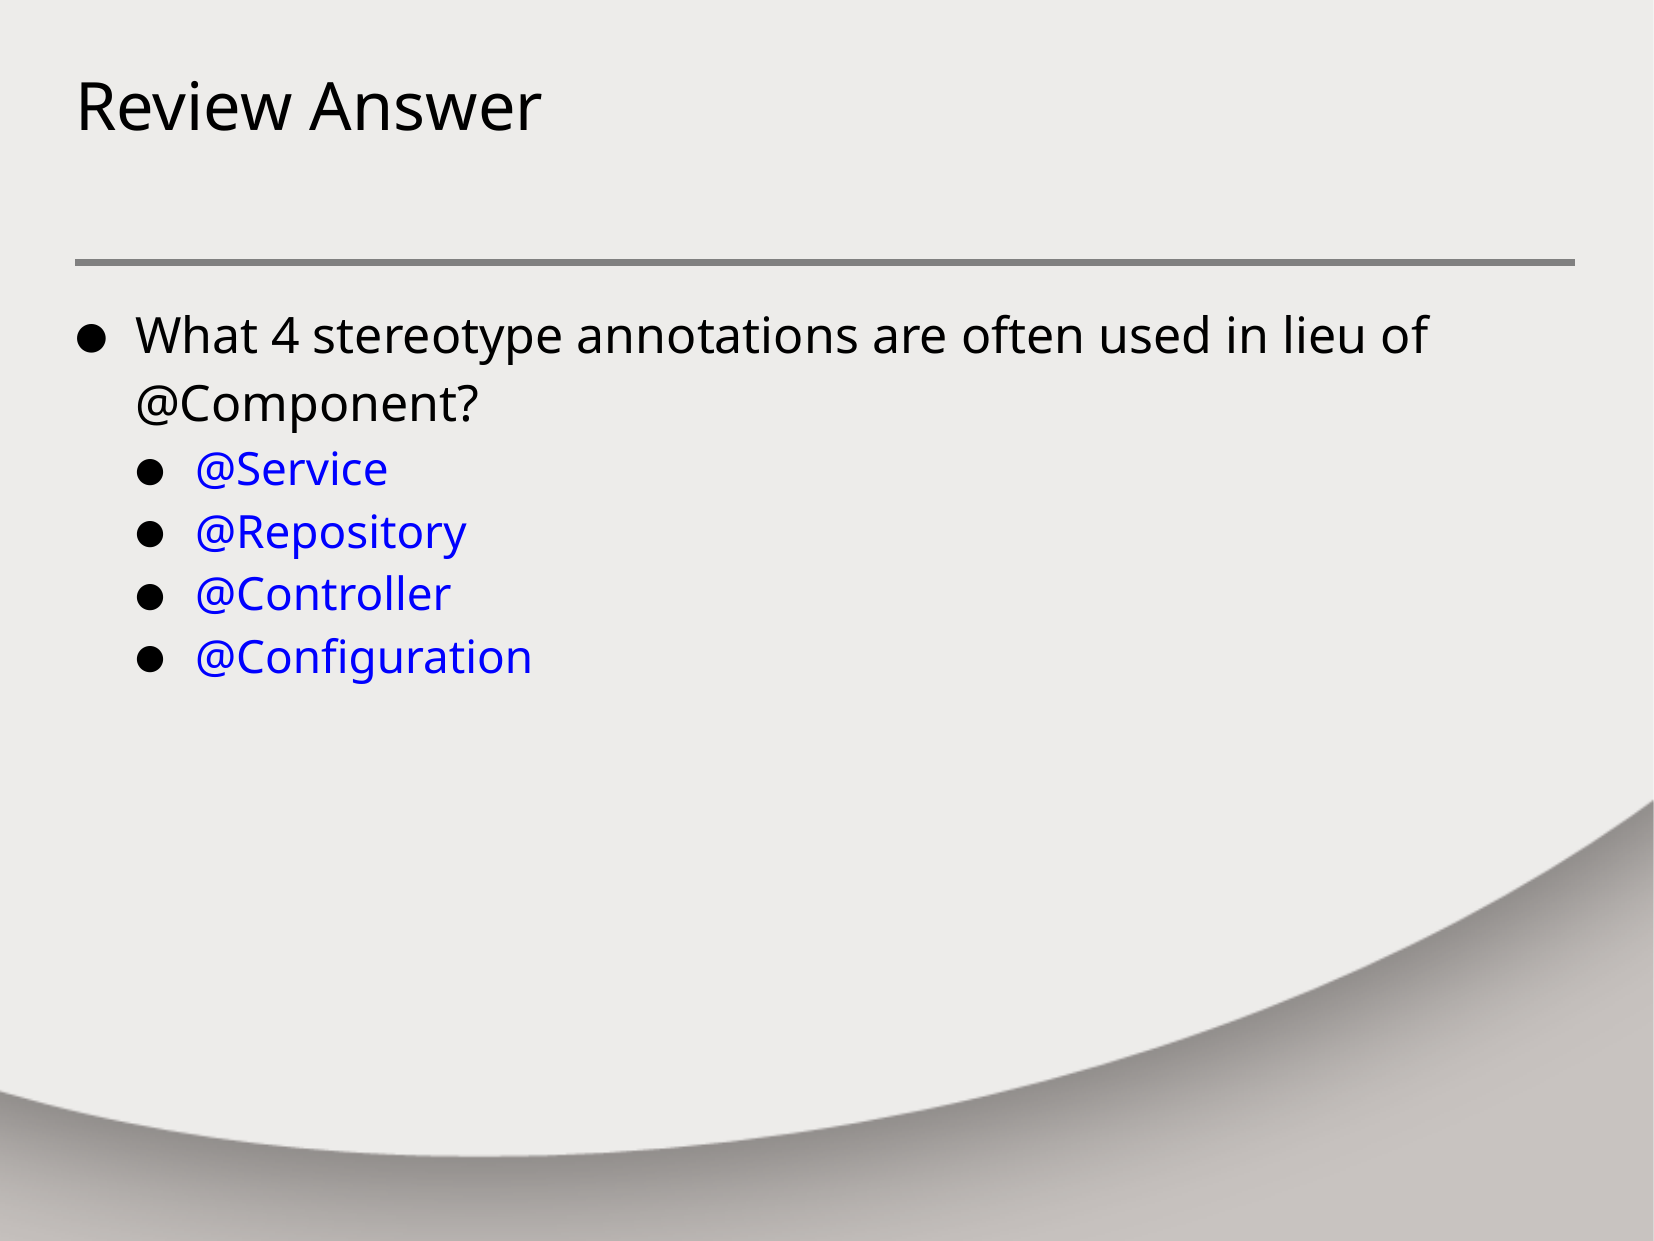

# Review Answer
What 4 stereotype annotations are often used in lieu of @Component?
@Service
@Repository
@Controller
@Configuration